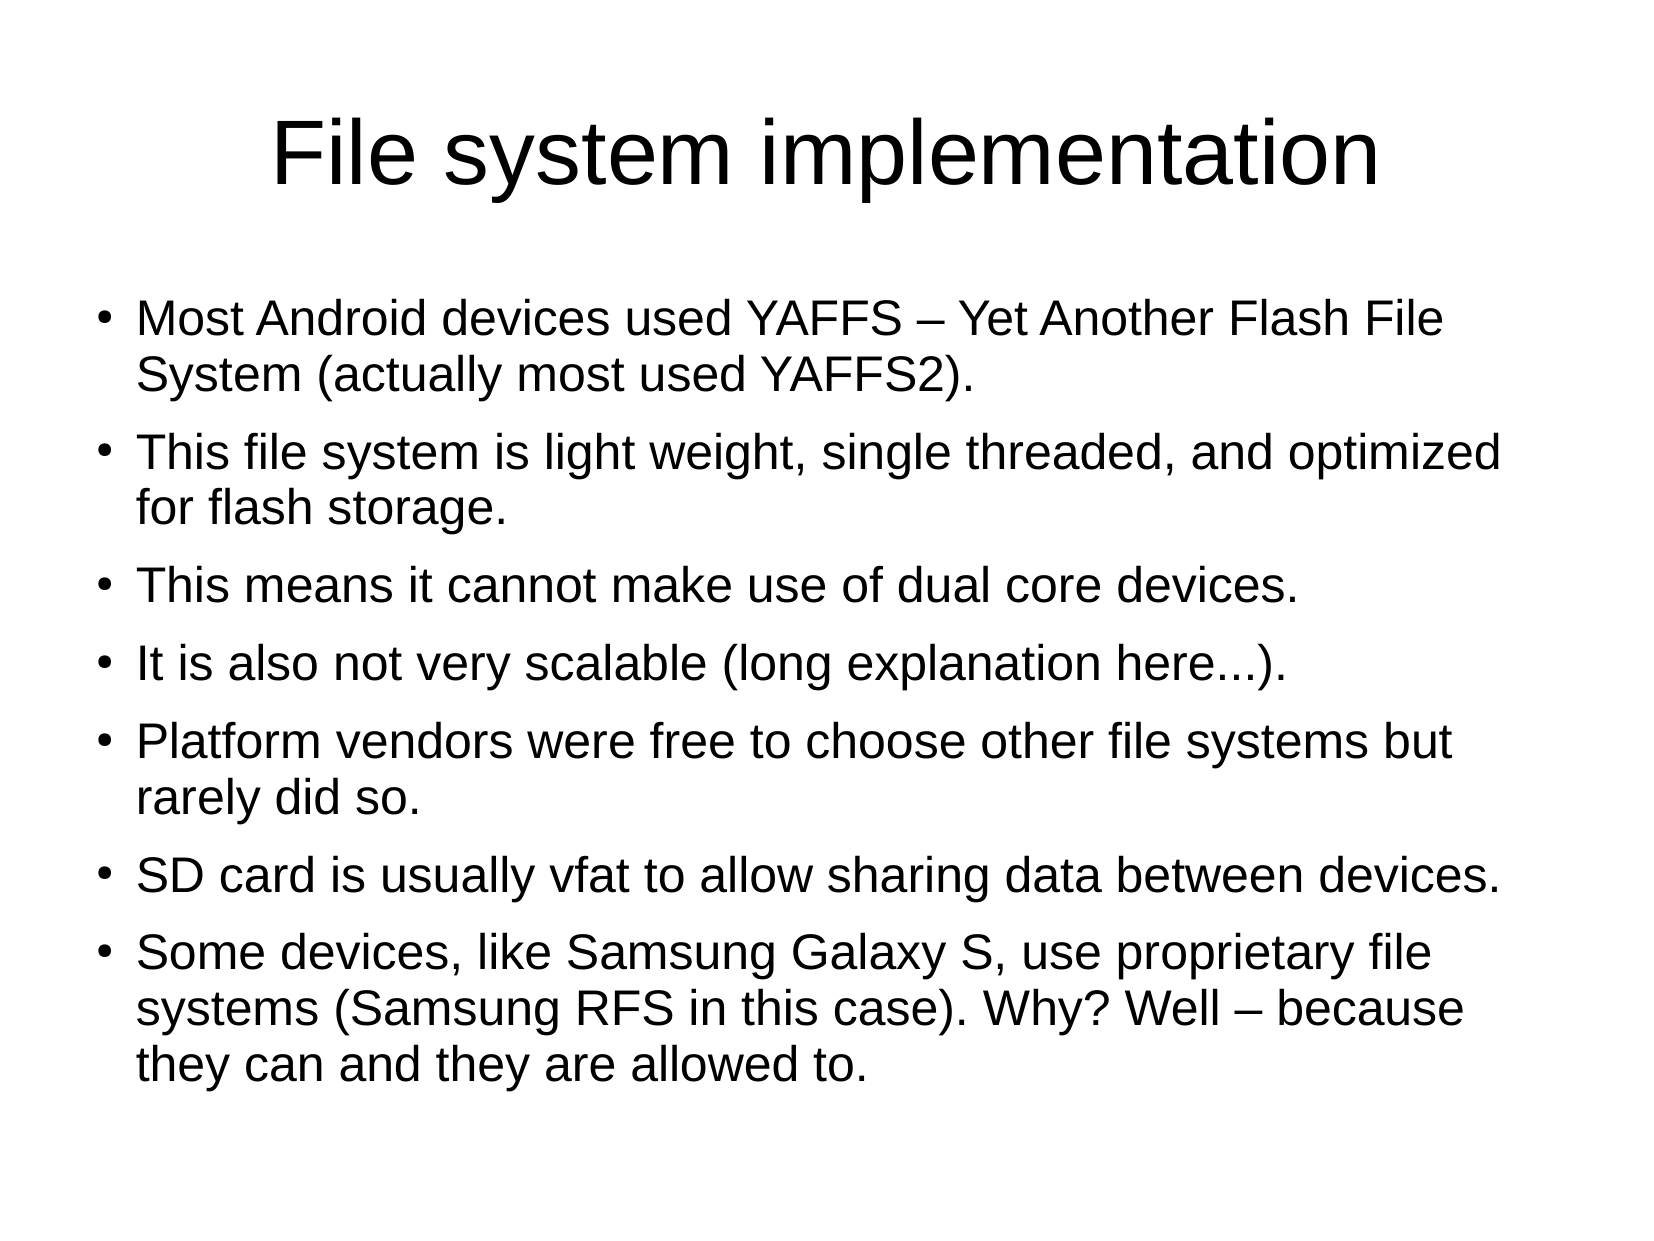

# File system implementation
Most Android devices used YAFFS – Yet Another Flash File System (actually most used YAFFS2).
This file system is light weight, single threaded, and optimized for flash storage.
This means it cannot make use of dual core devices.
It is also not very scalable (long explanation here...).
Platform vendors were free to choose other file systems but rarely did so.
SD card is usually vfat to allow sharing data between devices.
Some devices, like Samsung Galaxy S, use proprietary file systems (Samsung RFS in this case). Why? Well – because they can and they are allowed to.